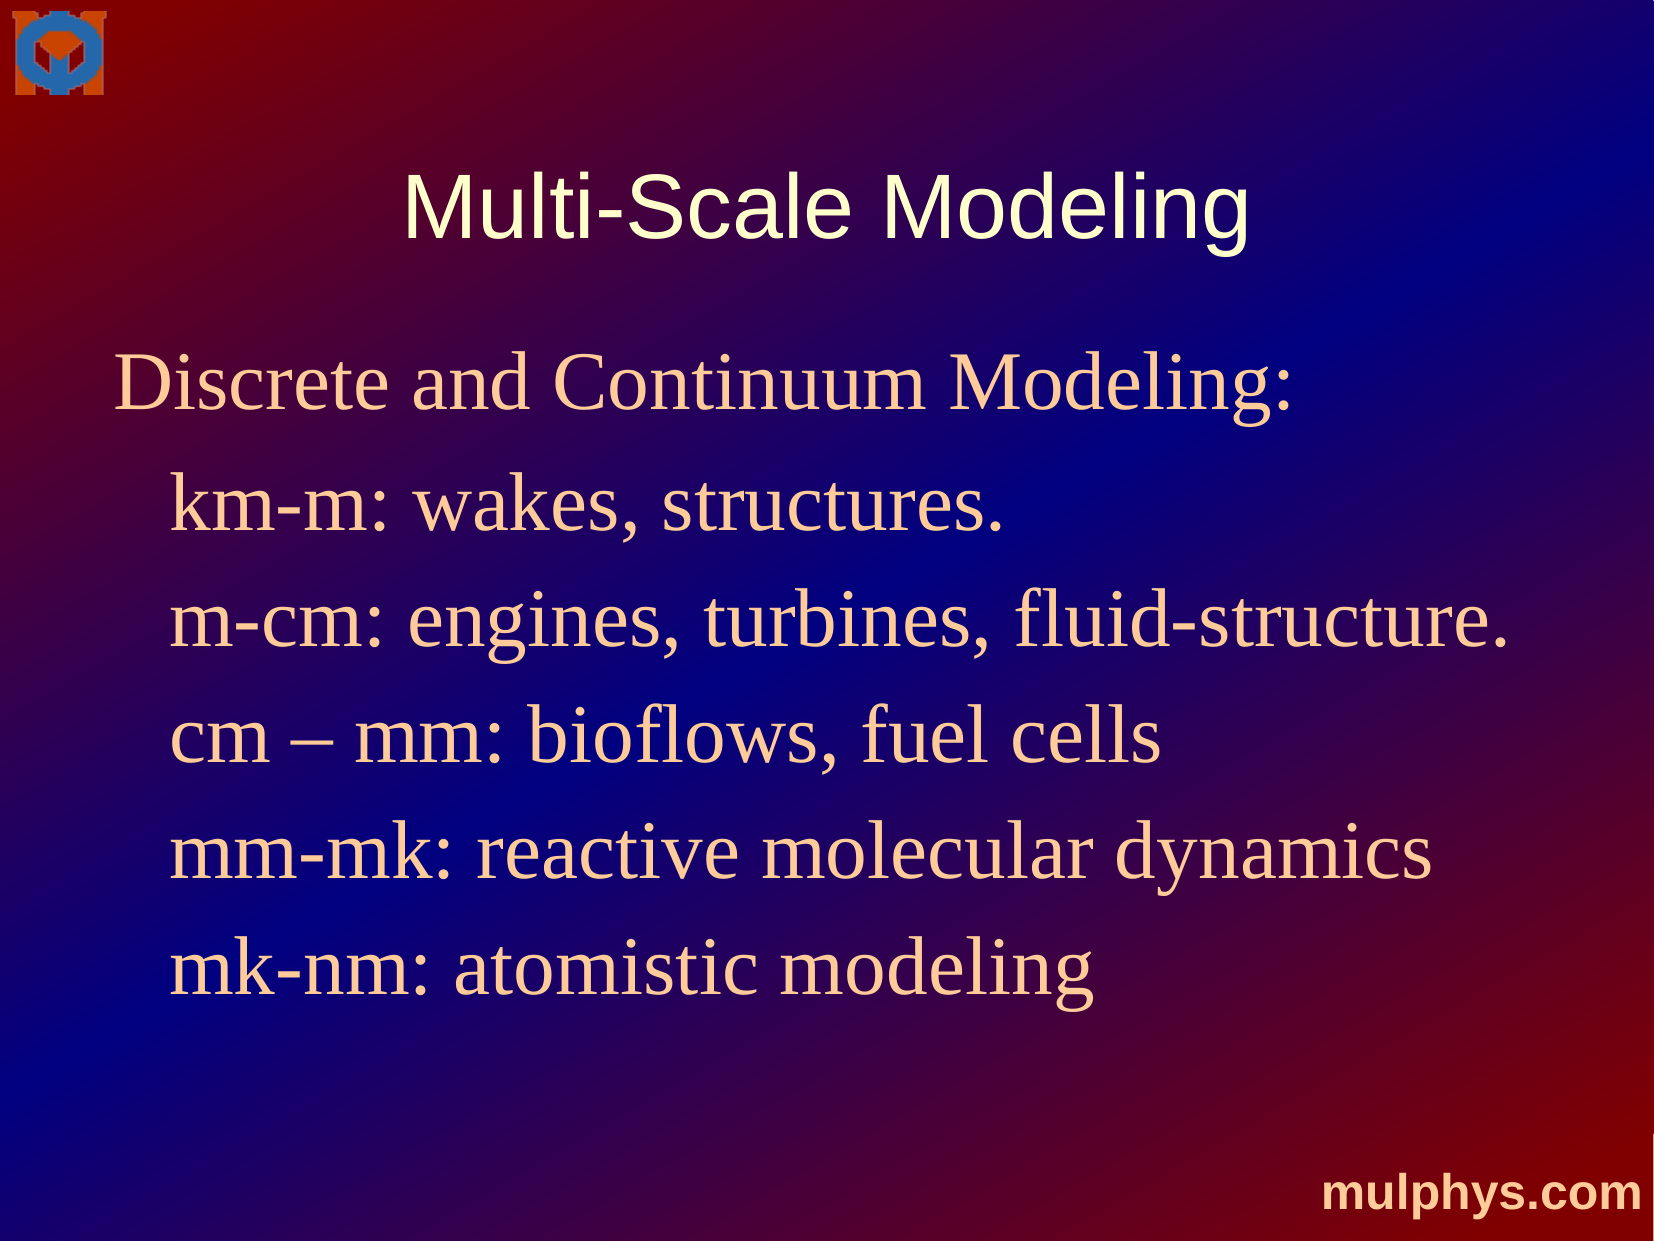

# Multi-Scale Modeling
 Discrete and Continuum Modeling:
km-m: wakes, structures.
m-cm: engines, turbines, fluid-structure.
cm – mm: bioflows, fuel cells
mm-mk: reactive molecular dynamics
mk-nm: atomistic modeling
mulphys.com